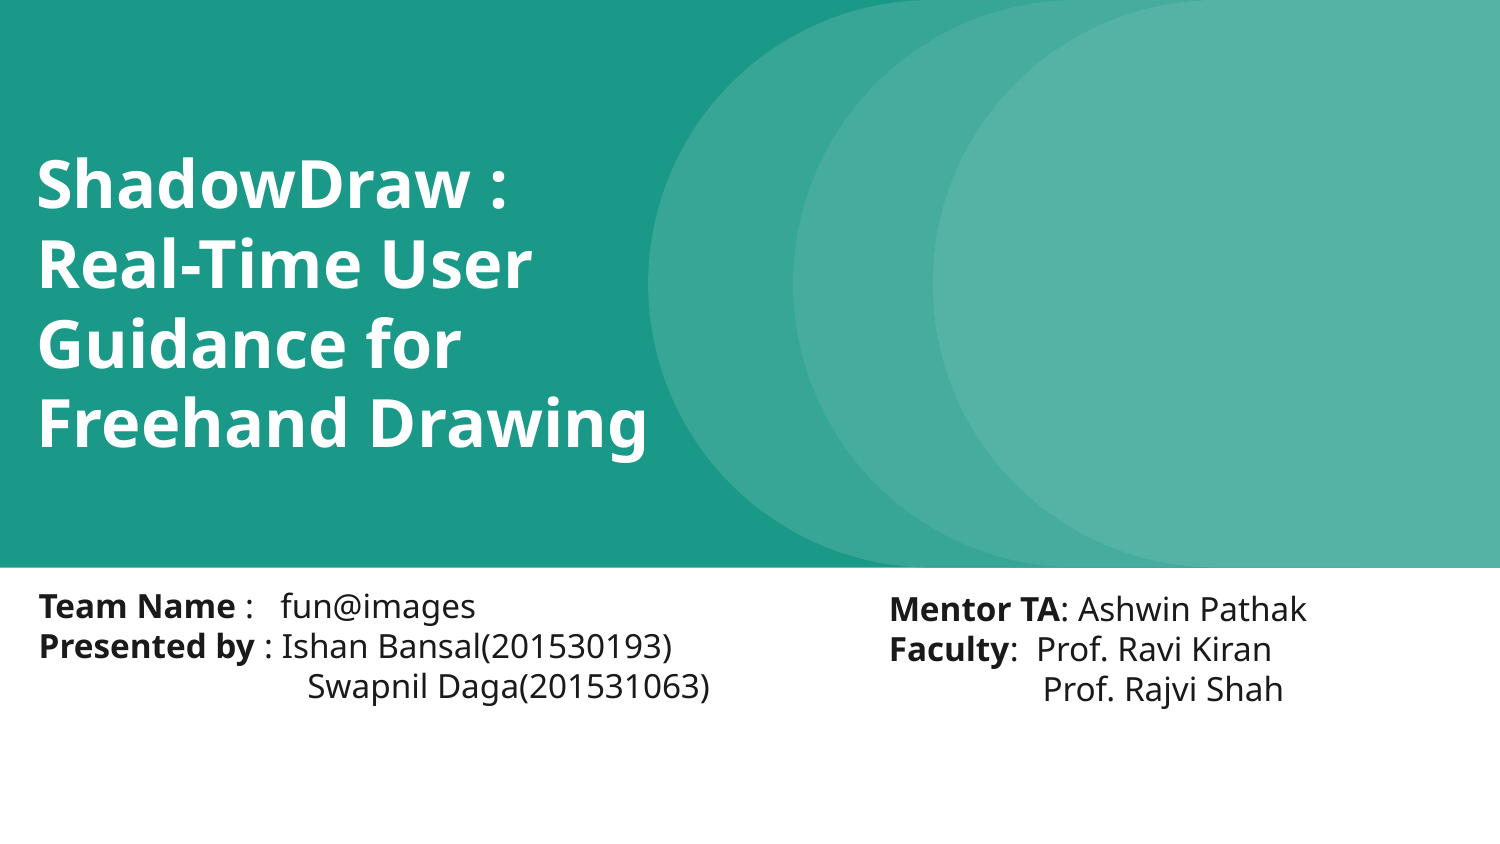

# ShadowDraw : Real-Time User Guidance for Freehand Drawing
Team Name : fun@images
Presented by : Ishan Bansal(201530193)
 Swapnil Daga(201531063)
Mentor TA: Ashwin Pathak
Faculty: Prof. Ravi Kiran
	 Prof. Rajvi Shah